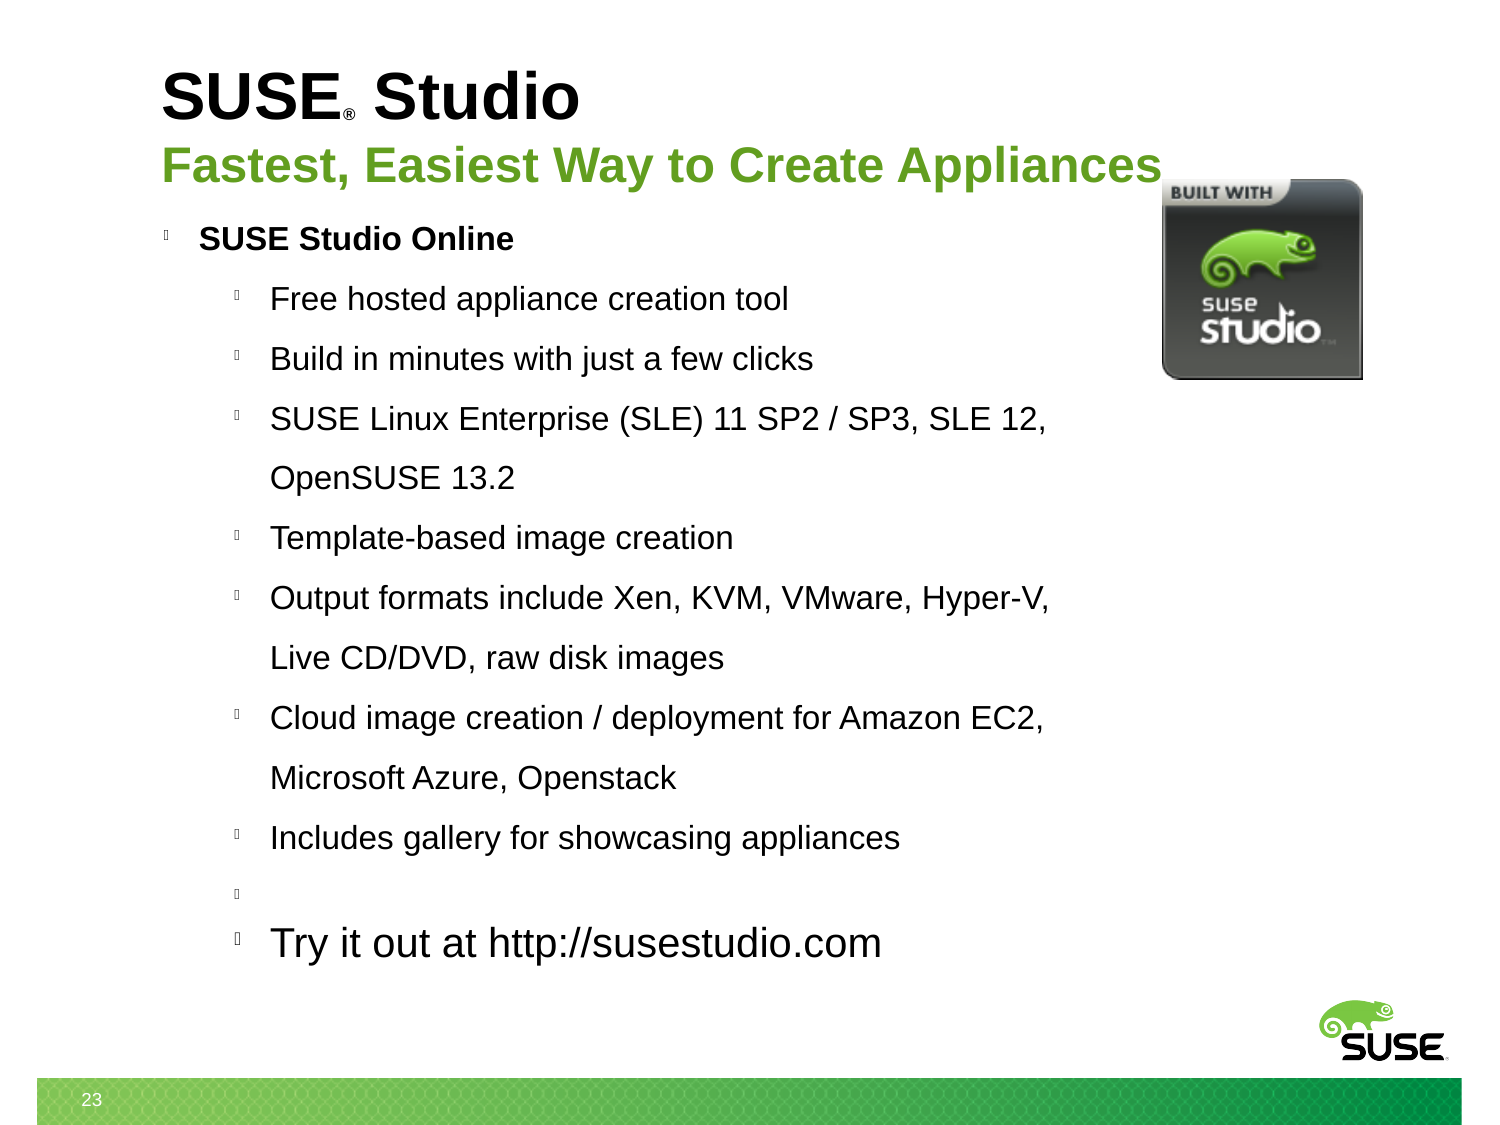

SUSE® Studio
Fastest, Easiest Way to Create Appliances
SUSE Studio Online
Free hosted appliance creation tool
Build in minutes with just a few clicks
SUSE Linux Enterprise (SLE) 11 SP2 / SP3, SLE 12, OpenSUSE 13.2
Template-based image creation
Output formats include Xen, KVM, VMware, Hyper-V, Live CD/DVD, raw disk images
Cloud image creation / deployment for Amazon EC2, Microsoft Azure, Openstack
Includes gallery for showcasing appliances
Try it out at http://susestudio.com